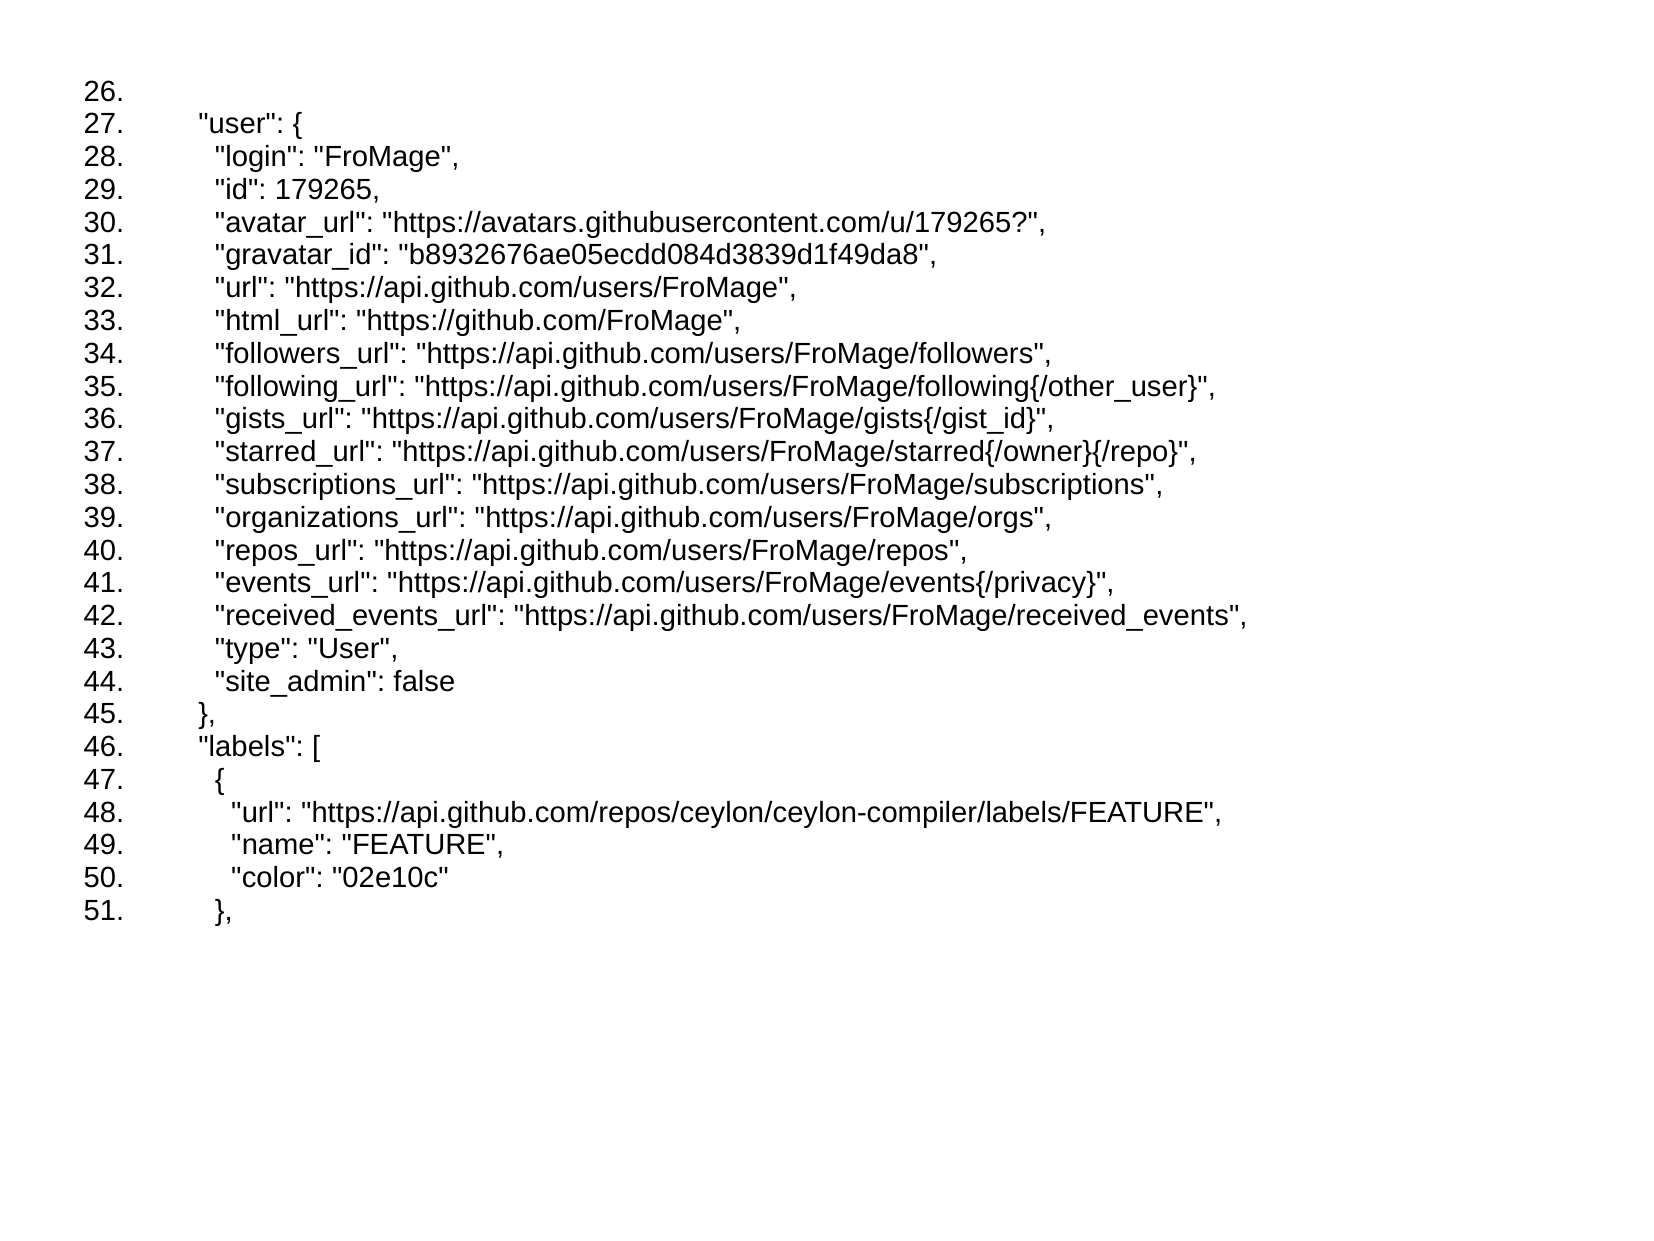

26.
27. "user": {
28. "login": "FroMage",
29. "id": 179265,
30. "avatar_url": "https://avatars.githubusercontent.com/u/179265?",
31. "gravatar_id": "b8932676ae05ecdd084d3839d1f49da8",
32. "url": "https://api.github.com/users/FroMage",
33. "html_url": "https://github.com/FroMage",
34. "followers_url": "https://api.github.com/users/FroMage/followers",
35. "following_url": "https://api.github.com/users/FroMage/following{/other_user}",
36. "gists_url": "https://api.github.com/users/FroMage/gists{/gist_id}",
37. "starred_url": "https://api.github.com/users/FroMage/starred{/owner}{/repo}",
38. "subscriptions_url": "https://api.github.com/users/FroMage/subscriptions",
39. "organizations_url": "https://api.github.com/users/FroMage/orgs",
40. "repos_url": "https://api.github.com/users/FroMage/repos",
41. "events_url": "https://api.github.com/users/FroMage/events{/privacy}",
42. "received_events_url": "https://api.github.com/users/FroMage/received_events",
43. "type": "User",
44. "site_admin": false
45. },
46. "labels": [
47. {
48. "url": "https://api.github.com/repos/ceylon/ceylon-compiler/labels/FEATURE",
49. "name": "FEATURE",
50. "color": "02e10c"
51. },